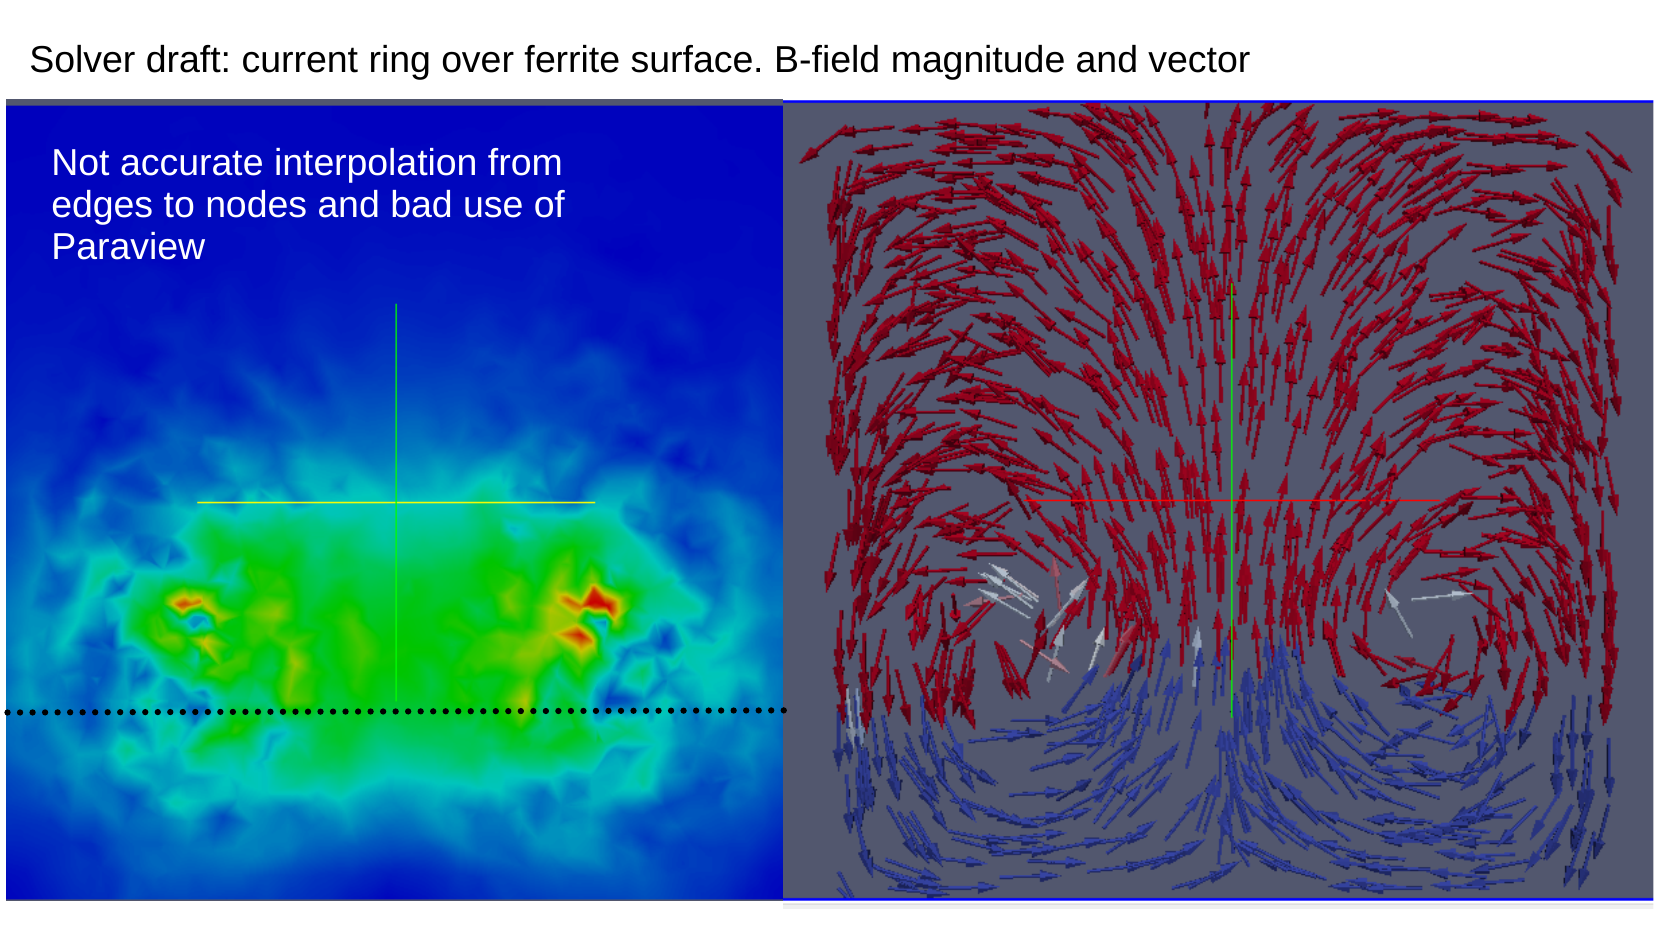

Solver draft: current ring over ferrite surface. B-field magnitude and vector
Not accurate interpolation from edges to nodes and bad use of Paraview